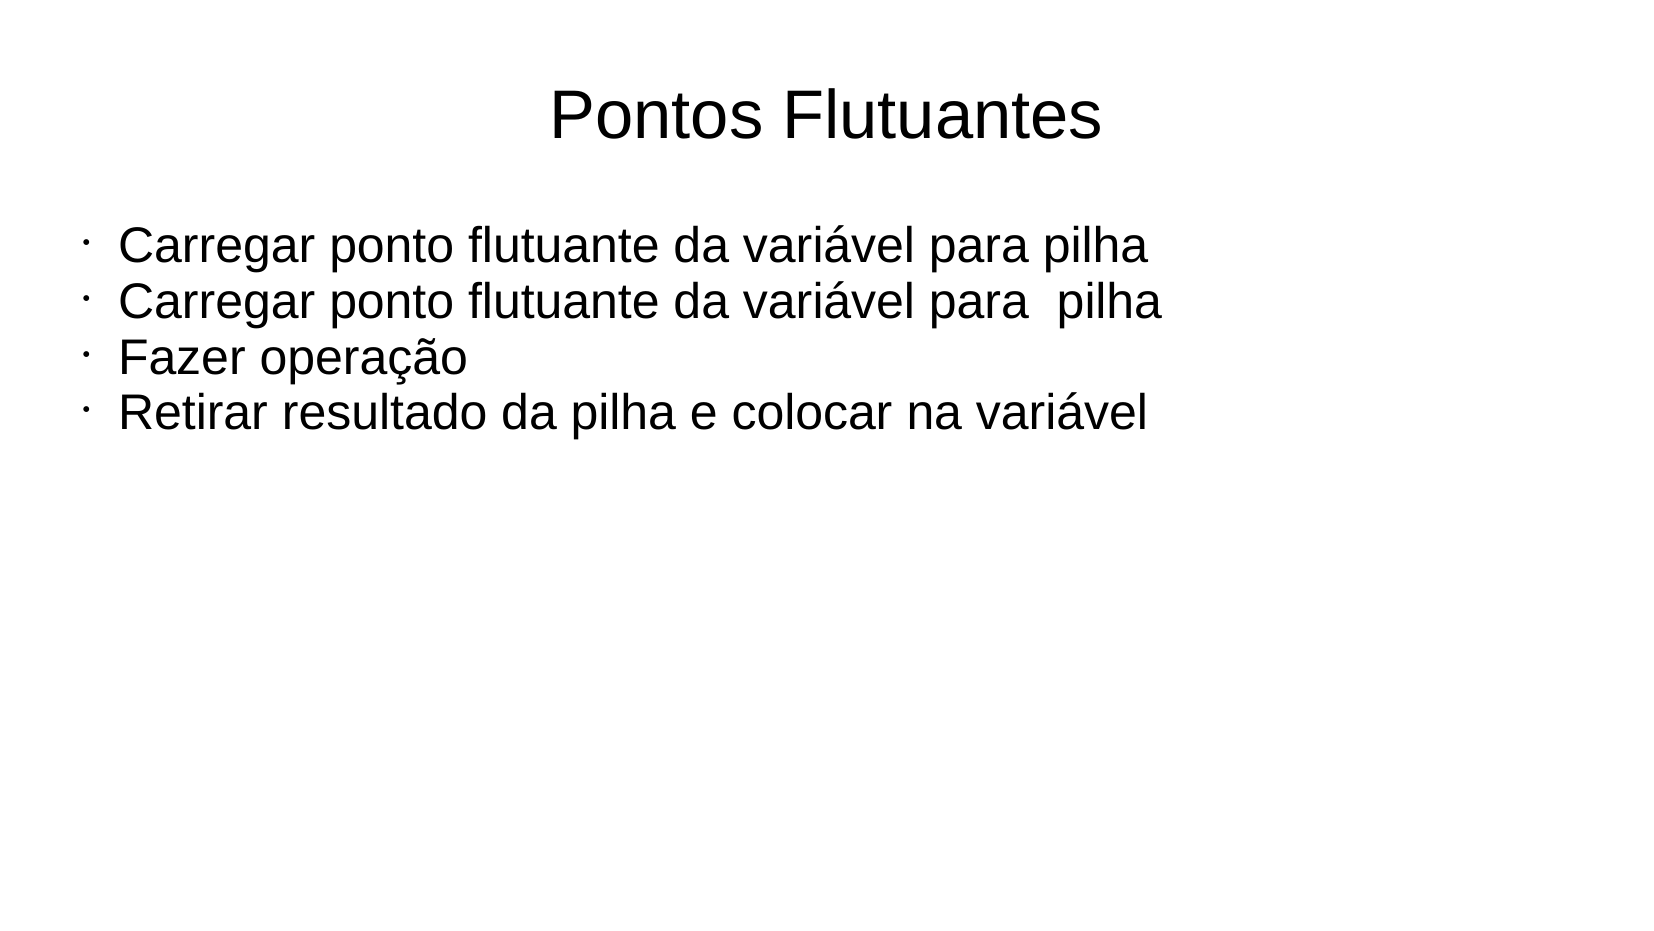

# Pontos Flutuantes
Carregar ponto flutuante da variável para pilha
Carregar ponto flutuante da variável para pilha
Fazer operação
Retirar resultado da pilha e colocar na variável